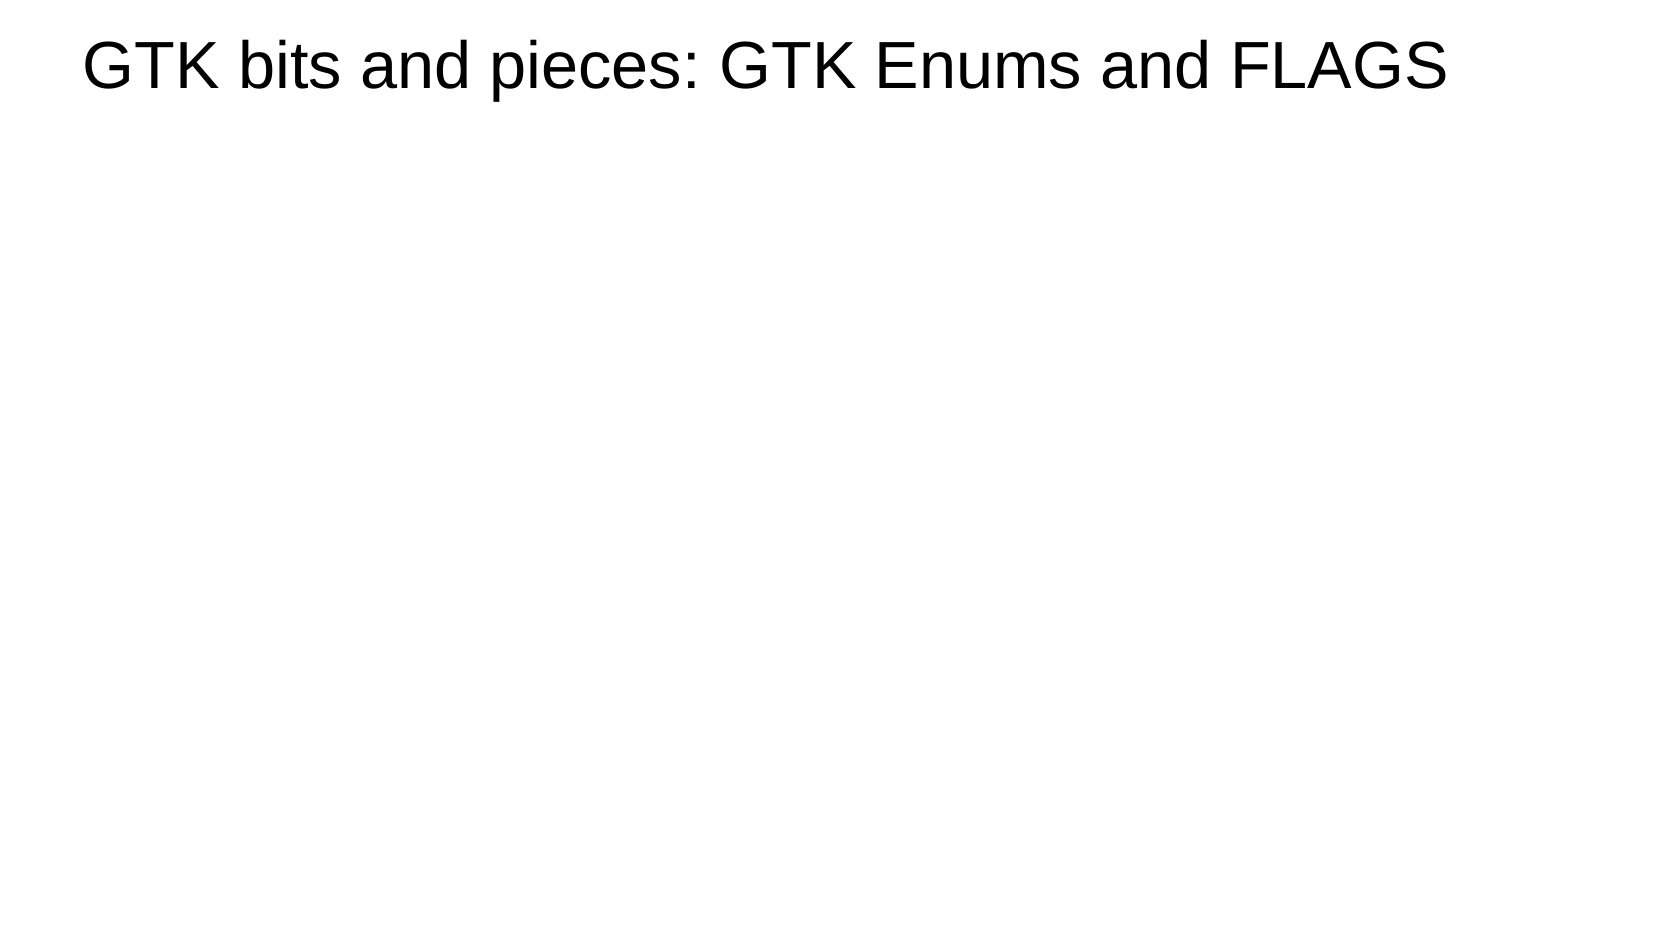

# GTK bits and pieces: GTK Enums and FLAGS